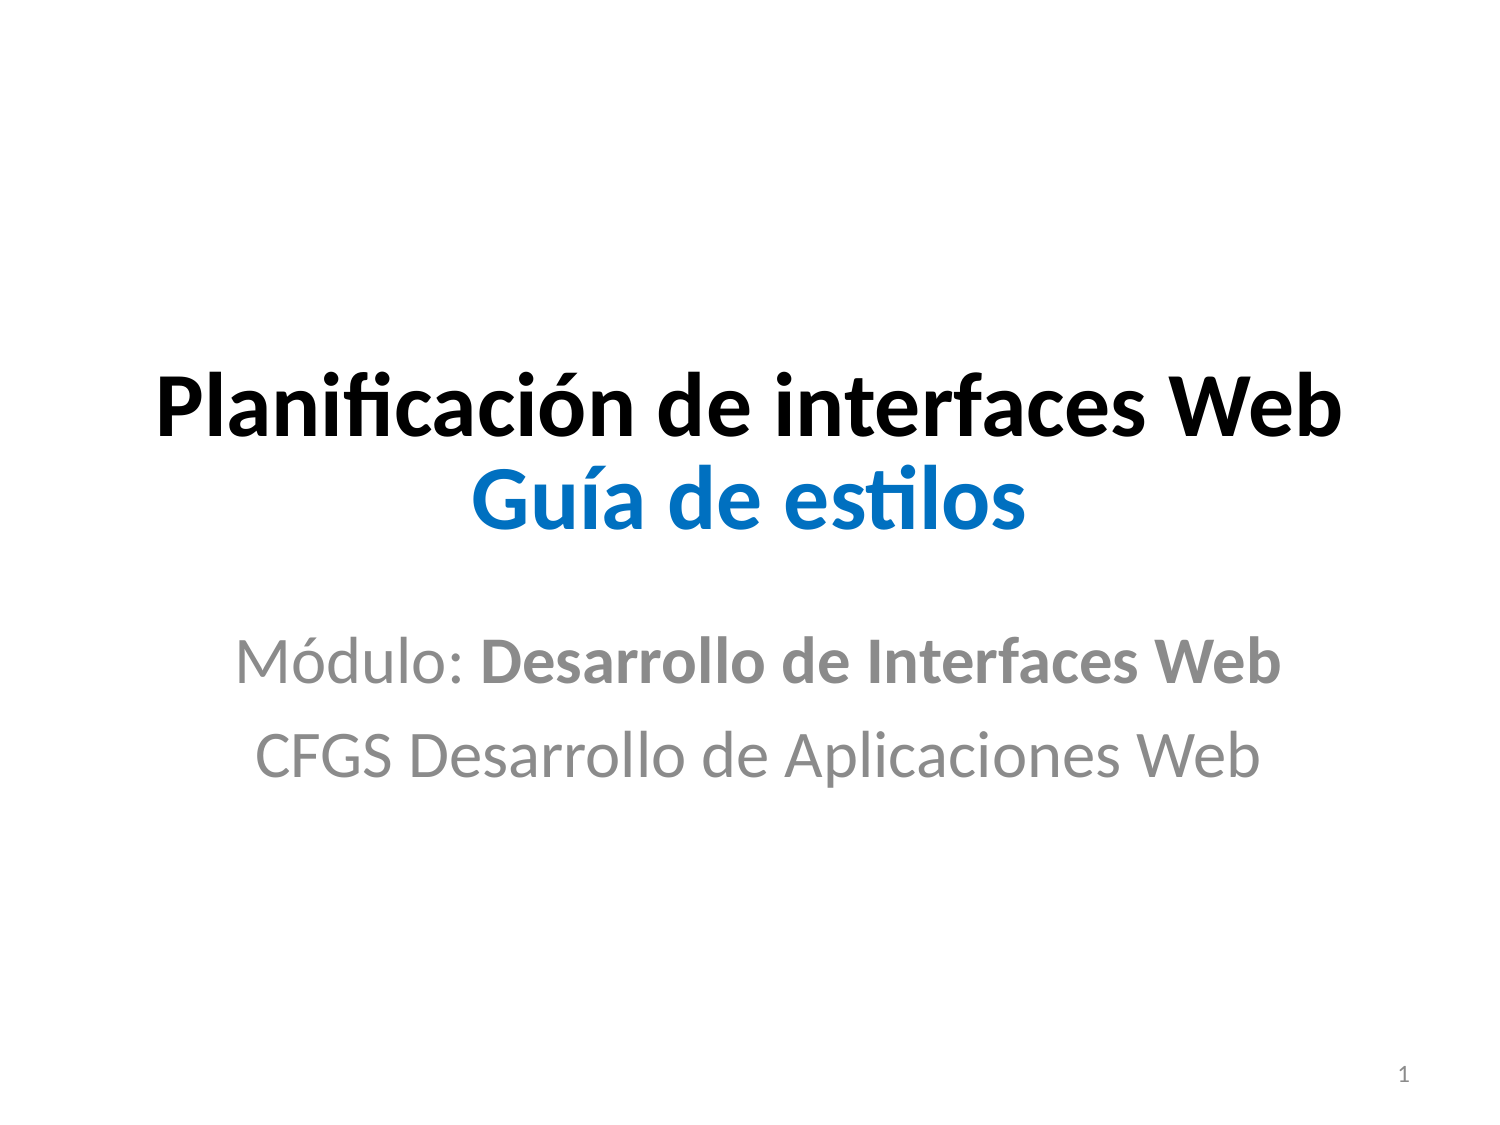

# Planificación de interfaces Web
Guía de estilos
Módulo: Desarrollo de Interfaces Web
CFGS Desarrollo de Aplicaciones Web